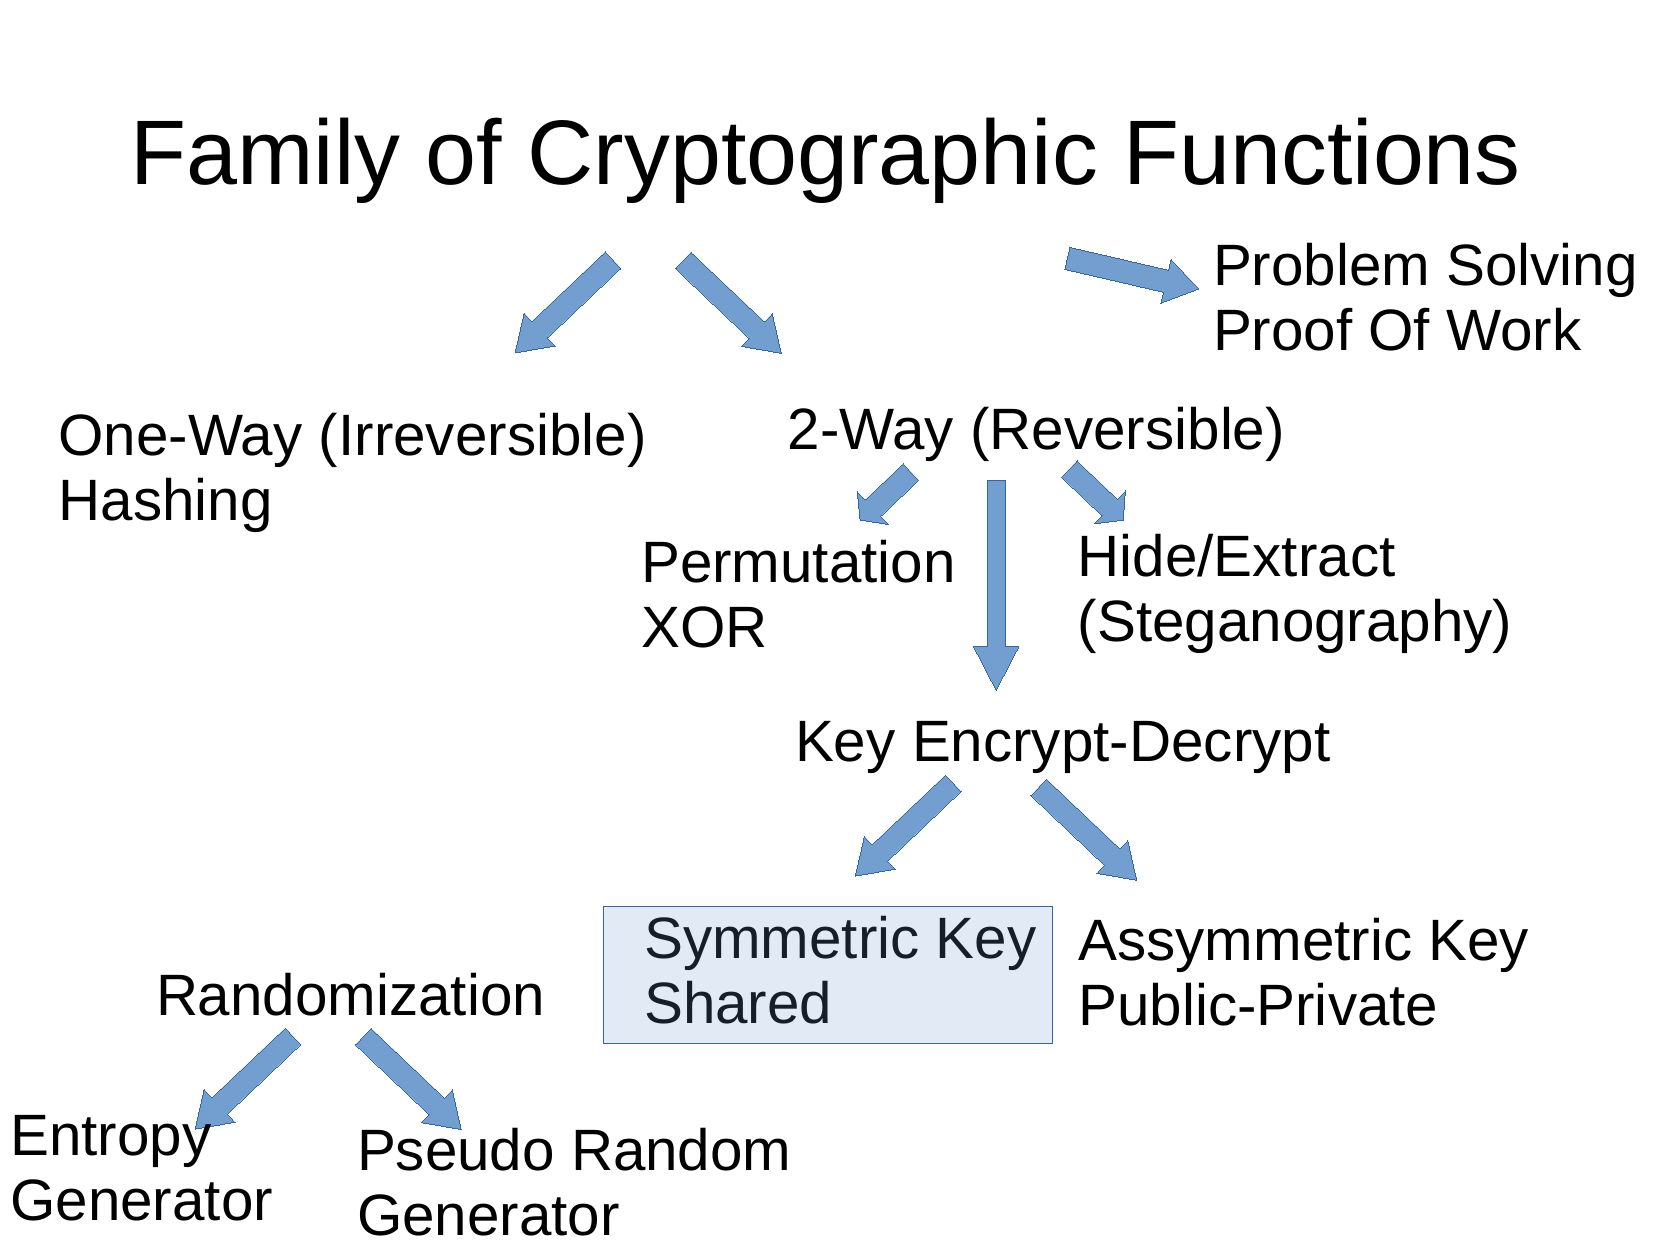

# Family of Cryptographic Functions
Problem Solving
Proof Of Work
2-Way (Reversible)
One-Way (Irreversible)
Hashing
Hide/Extract
(Steganography)
Permutation
XOR
Key Encrypt-Decrypt
Symmetric Key
Shared
Assymmetric Key
Public-Private
Randomization
Entropy
Generator
Pseudo Random
Generator